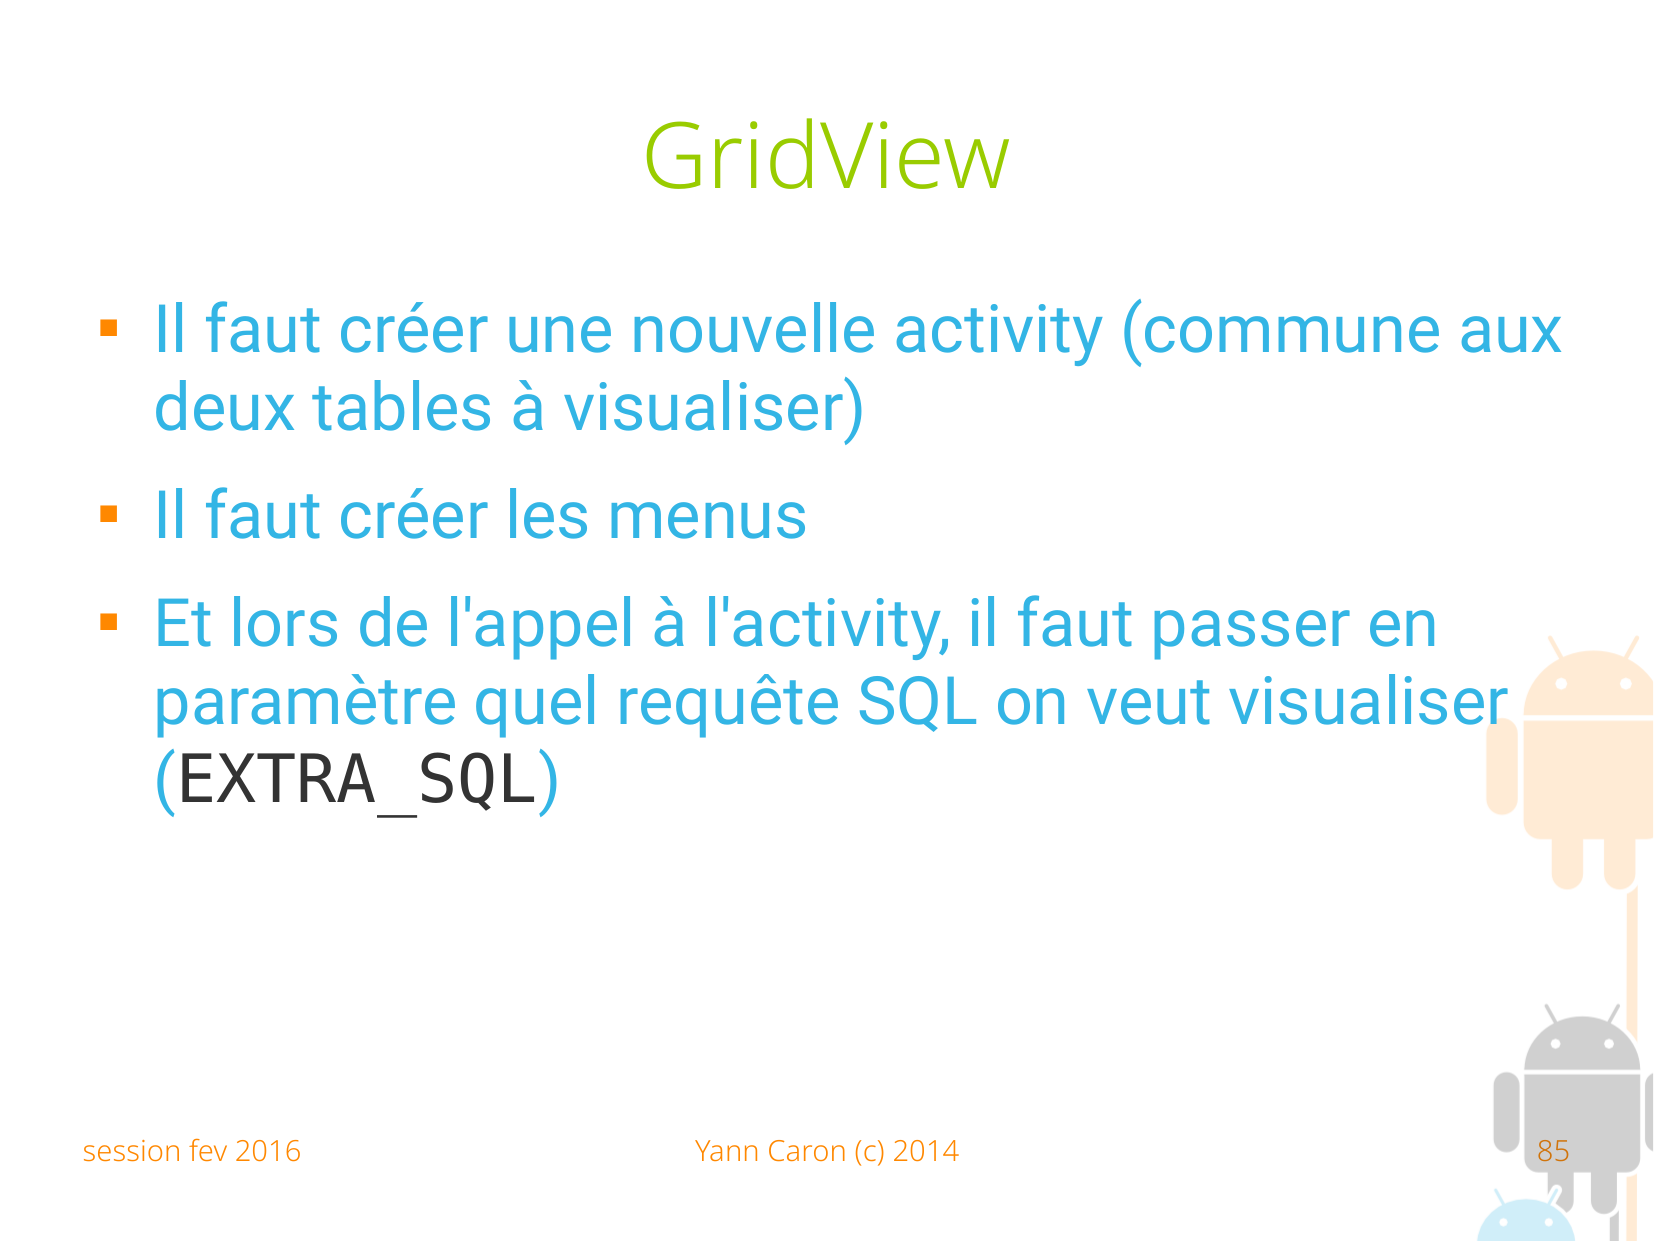

# GridView
Il faut créer une nouvelle activity (commune aux deux tables à visualiser)
Il faut créer les menus
Et lors de l'appel à l'activity, il faut passer en paramètre quel requête SQL on veut visualiser (EXTRA_SQL)
session fev 2016
Yann Caron (c) 2014
85